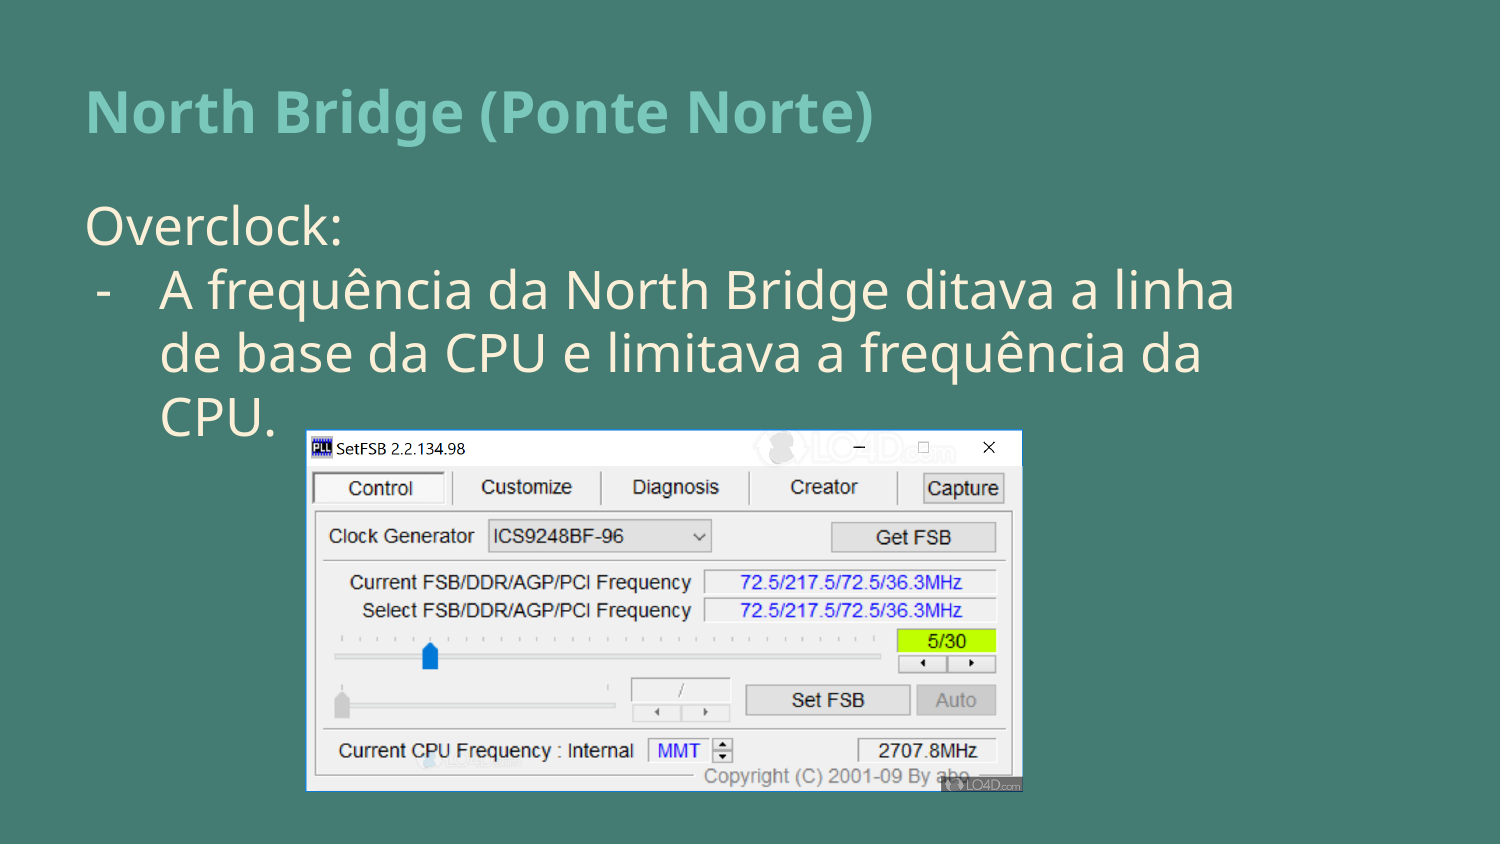

North Bridge (Ponte Norte)
# Overclock:
A frequência da North Bridge ditava a linha de base da CPU e limitava a frequência da CPU.